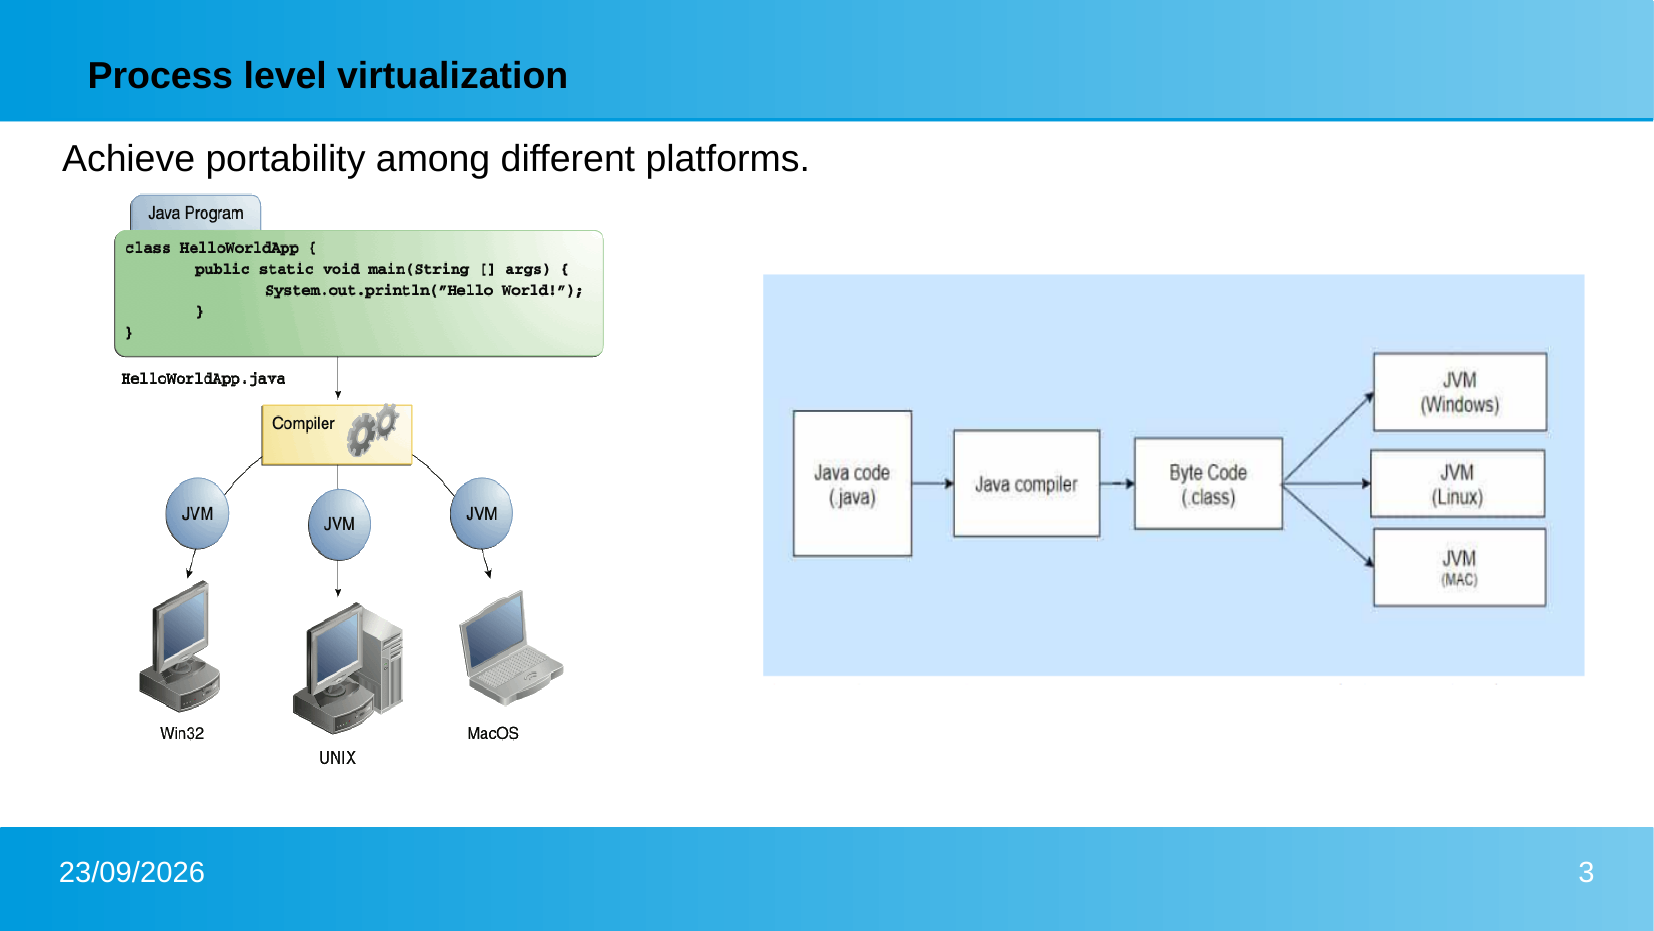

Process level virtualization
Achieve portability among different platforms.
3